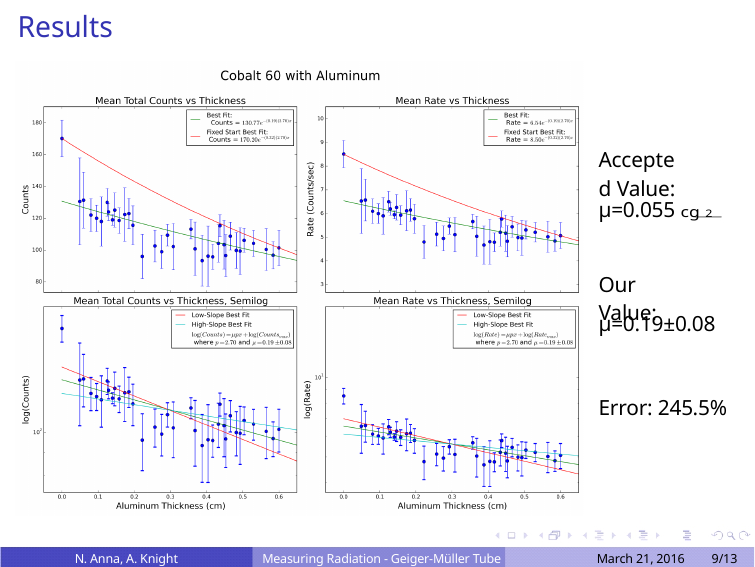

# Results
Accepted Value:
µ=0.055 cg 2
Our Value:
µ=0.19±0.08
Error: 245.5%
N. Anna, A. Knight
Measuring Radiation - Geiger-Müller Tube
March 21, 2016
9/13